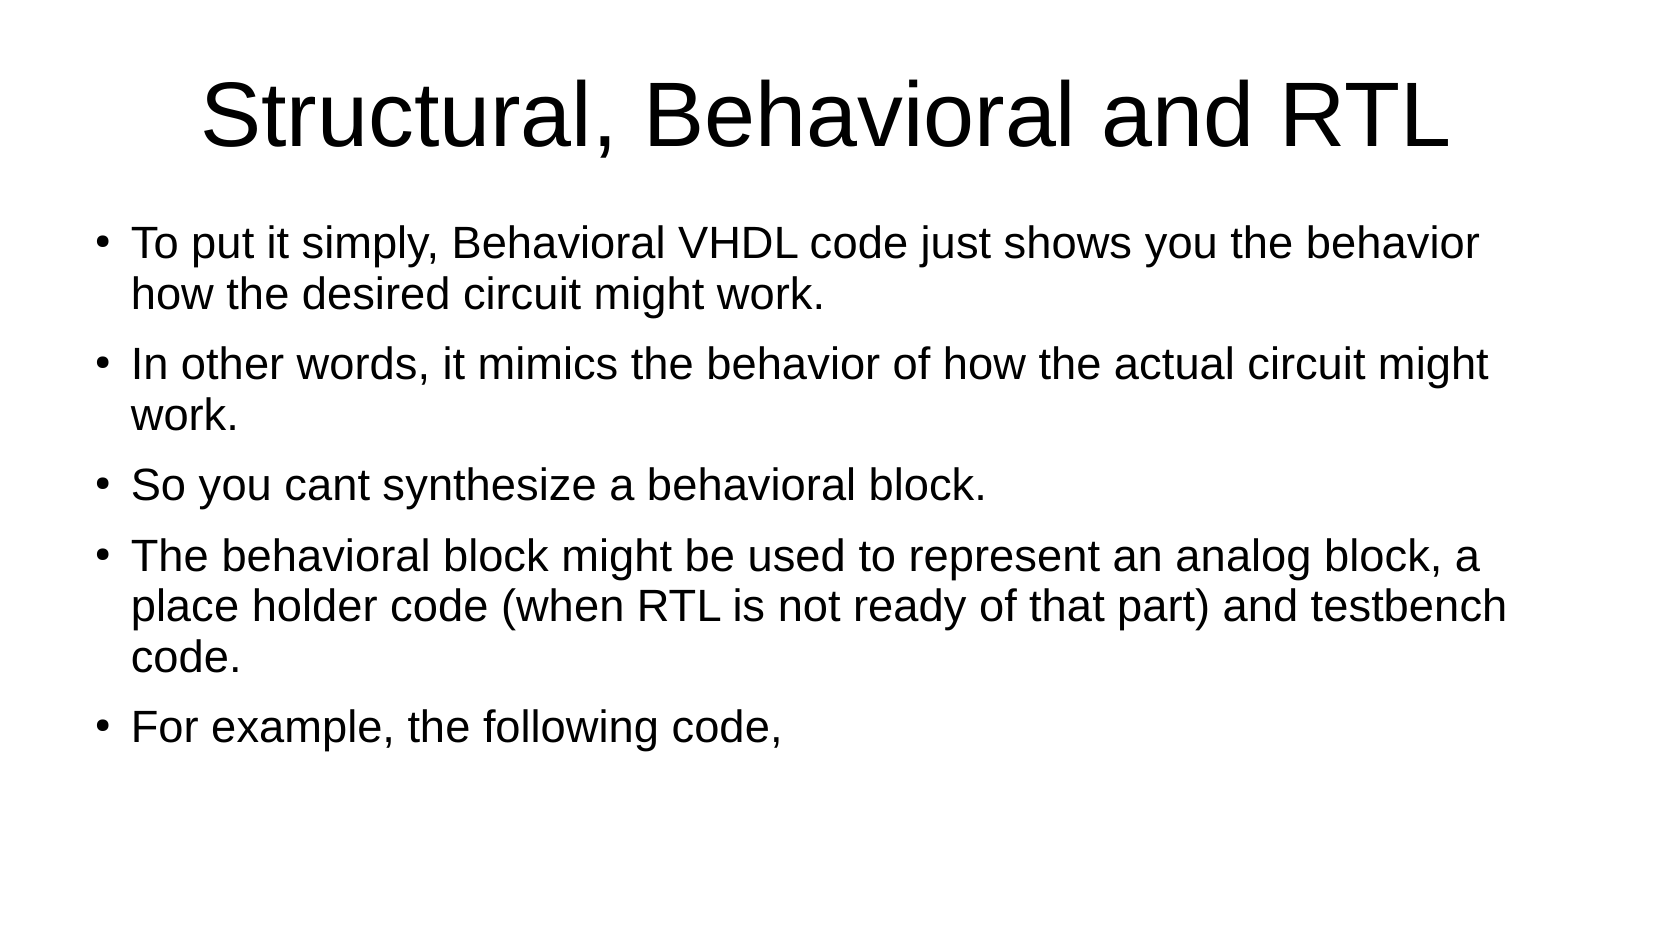

# Structural, Behavioral and RTL
To put it simply, Behavioral VHDL code just shows you the behavior how the desired circuit might work.
In other words, it mimics the behavior of how the actual circuit might work.
So you cant synthesize a behavioral block.
The behavioral block might be used to represent an analog block, a place holder code (when RTL is not ready of that part) and testbench code.
For example, the following code,